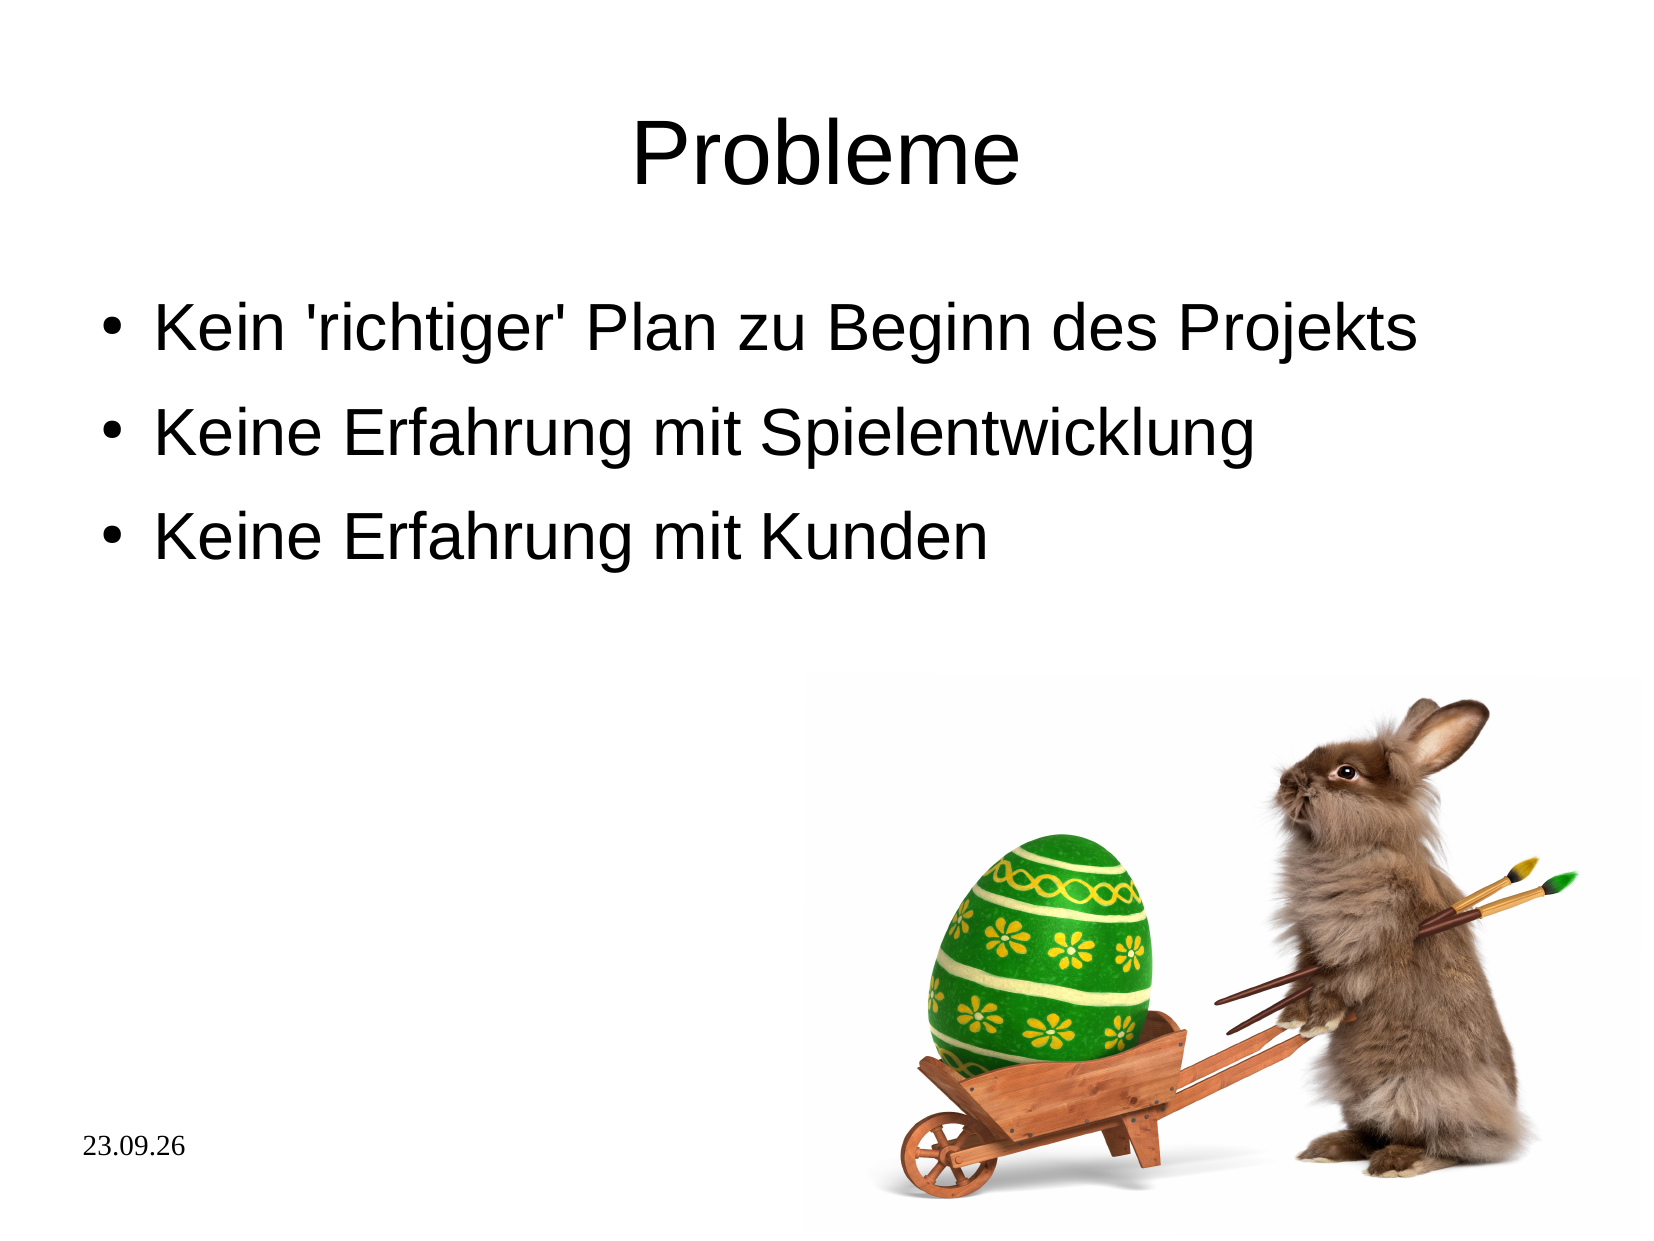

# Probleme
Kein 'richtiger' Plan zu Beginn des Projekts
Keine Erfahrung mit Spielentwicklung
Keine Erfahrung mit Kunden